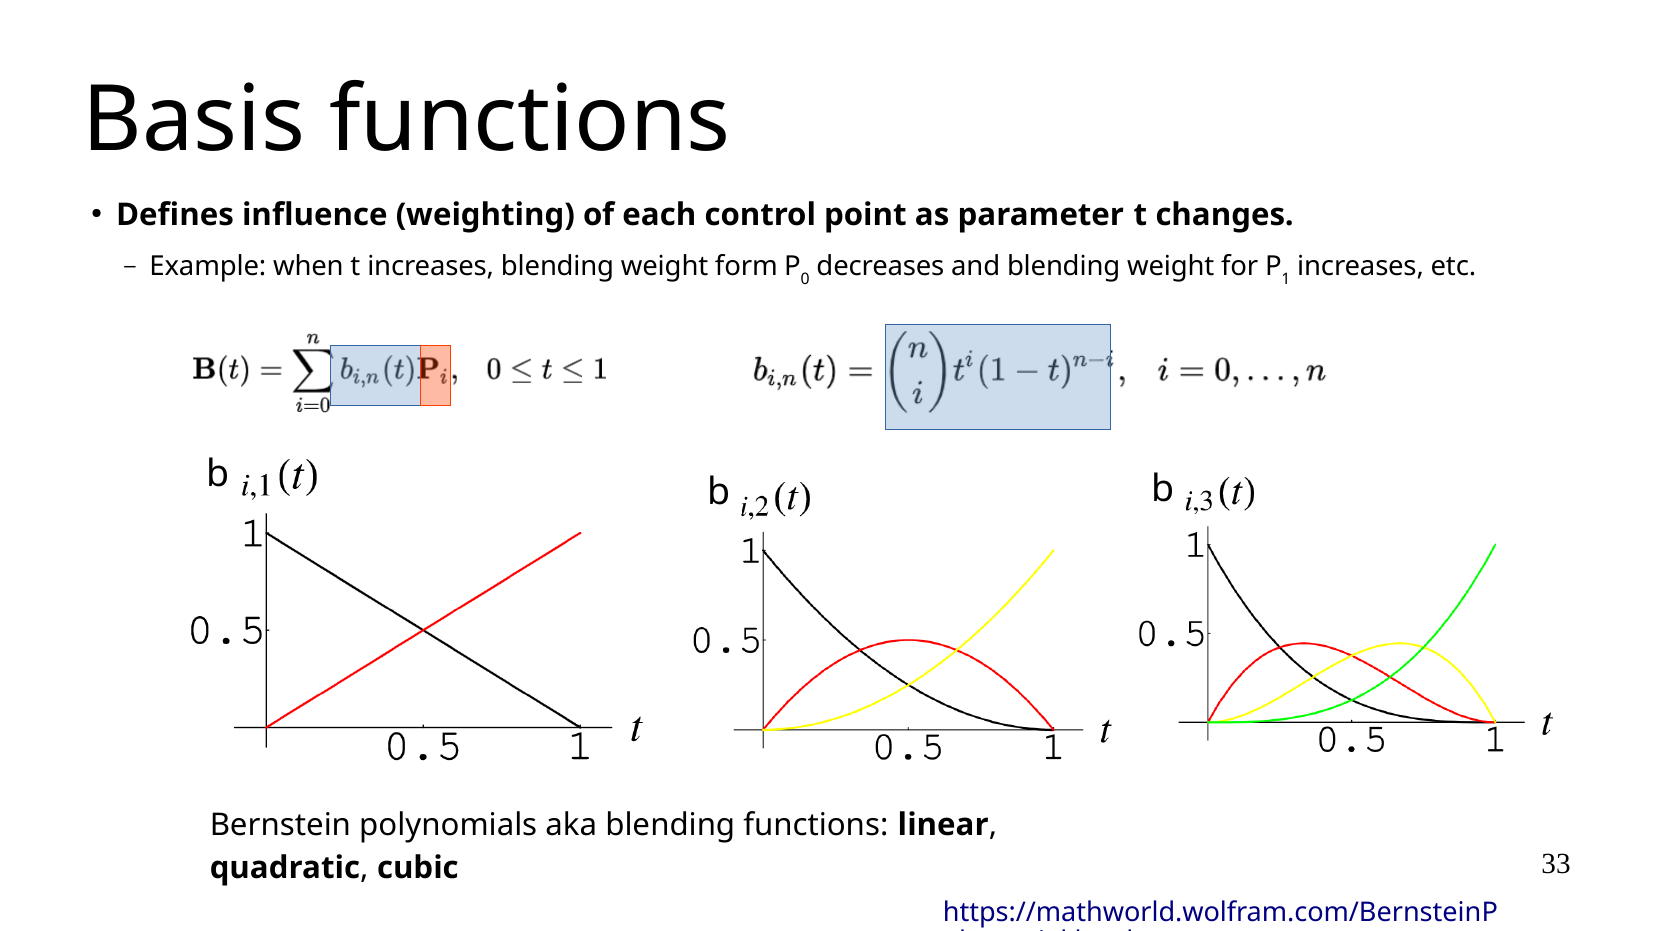

# Basis functions
Defines influence (weighting) of each control point as parameter t changes.
Example: when t increases, blending weight form P0 decreases and blending weight for P1 increases, etc.
b
b
b
Bernstein polynomials aka blending functions: linear, quadratic, cubic
33
https://mathworld.wolfram.com/BernsteinPolynomial.html